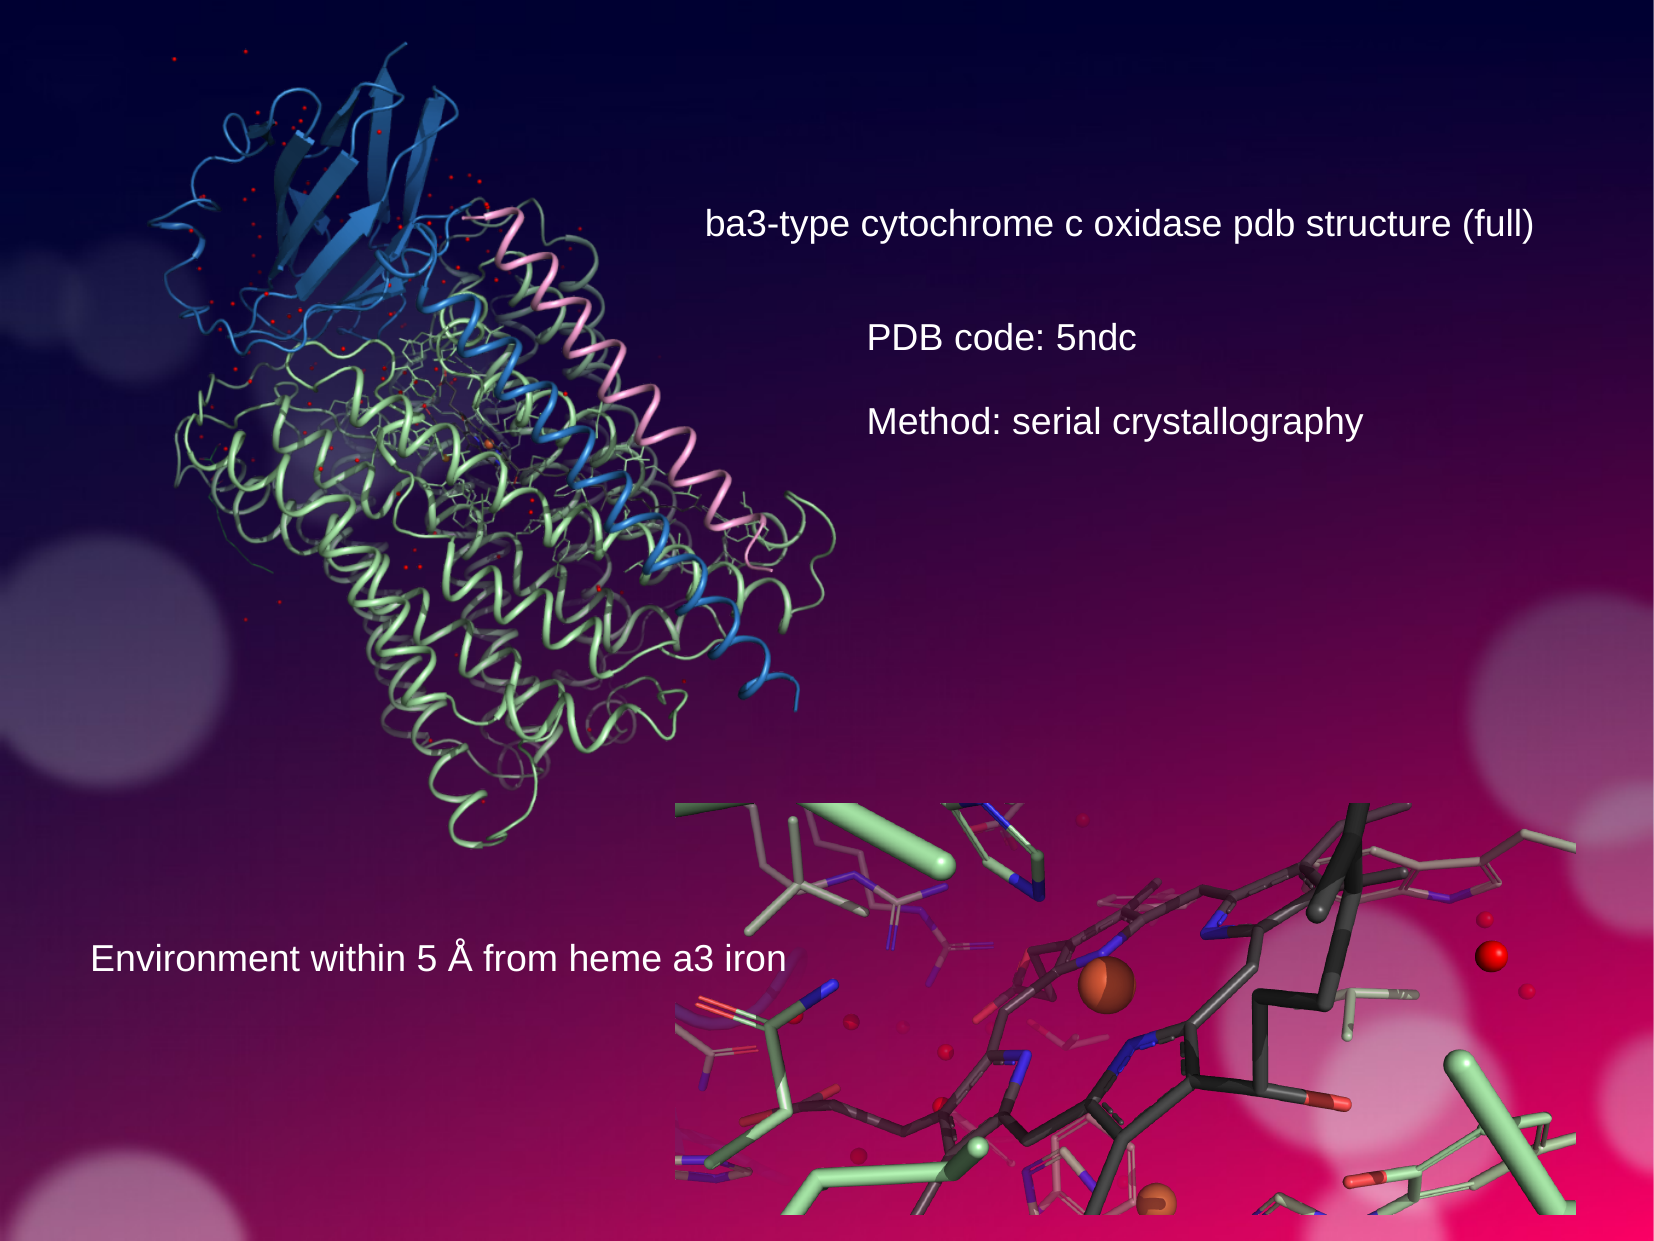

ba3-type cytochrome c oxidase pdb structure (full)
PDB code: 5ndc
Method: serial crystallography
Environment within 5 Å from heme a3 iron